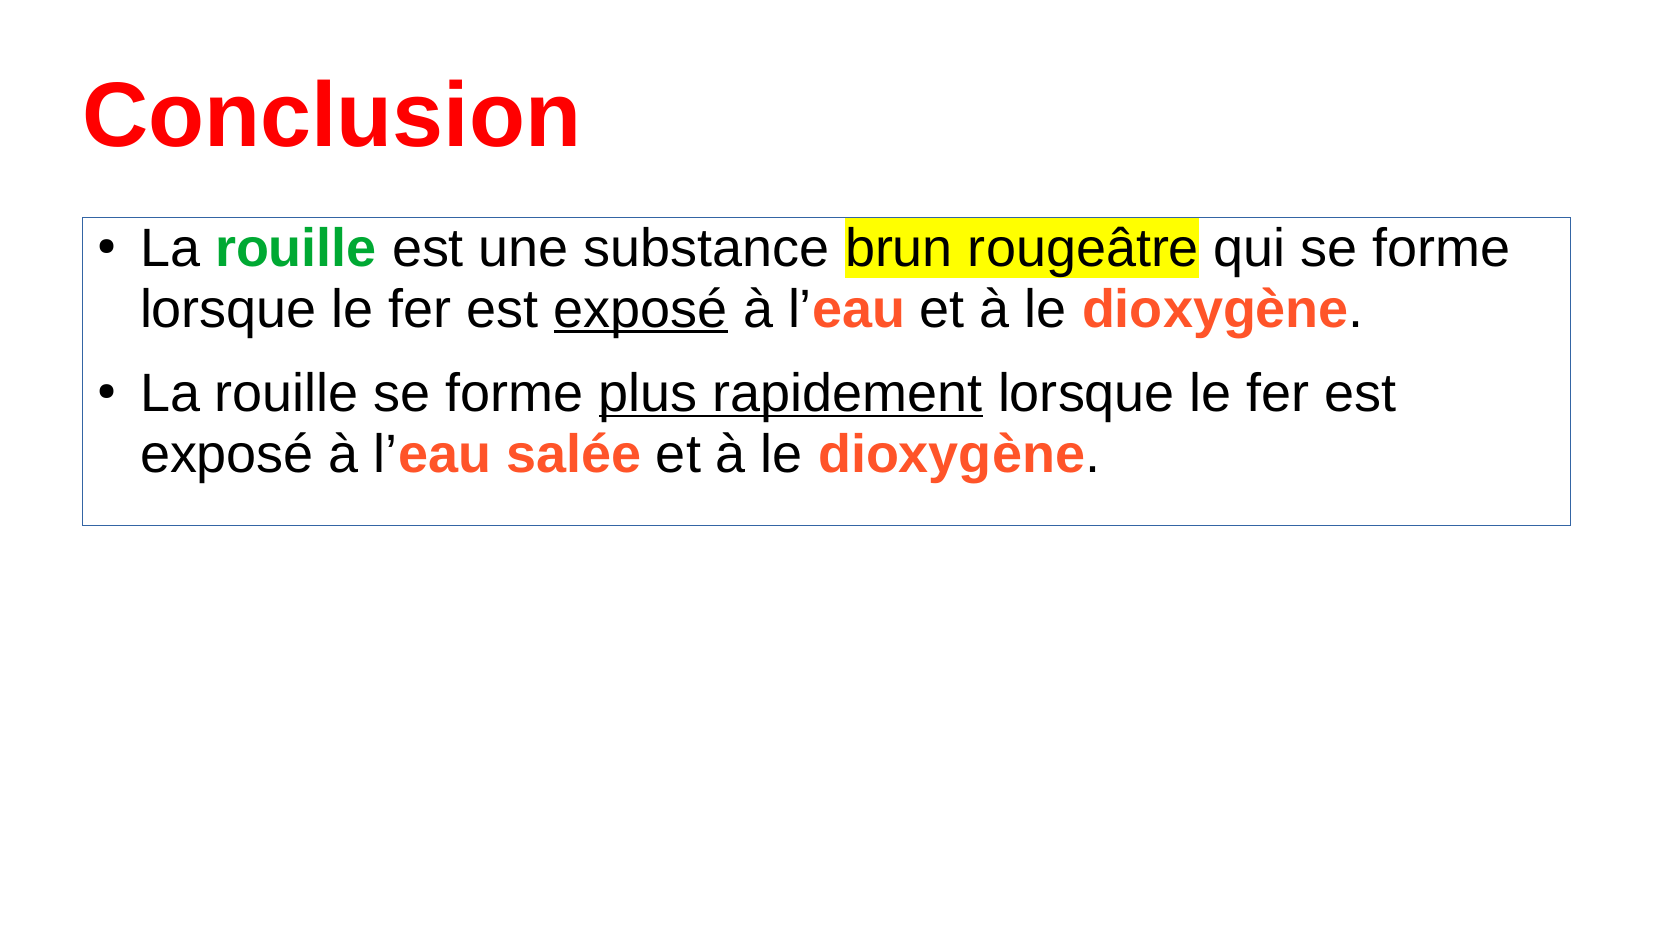

# Conclusion
La rouille est une substance brun rougeâtre qui se forme lorsque le fer est exposé à l’eau et à le dioxygène.
La rouille se forme plus rapidement lorsque le fer est exposé à l’eau salée et à le dioxygène.